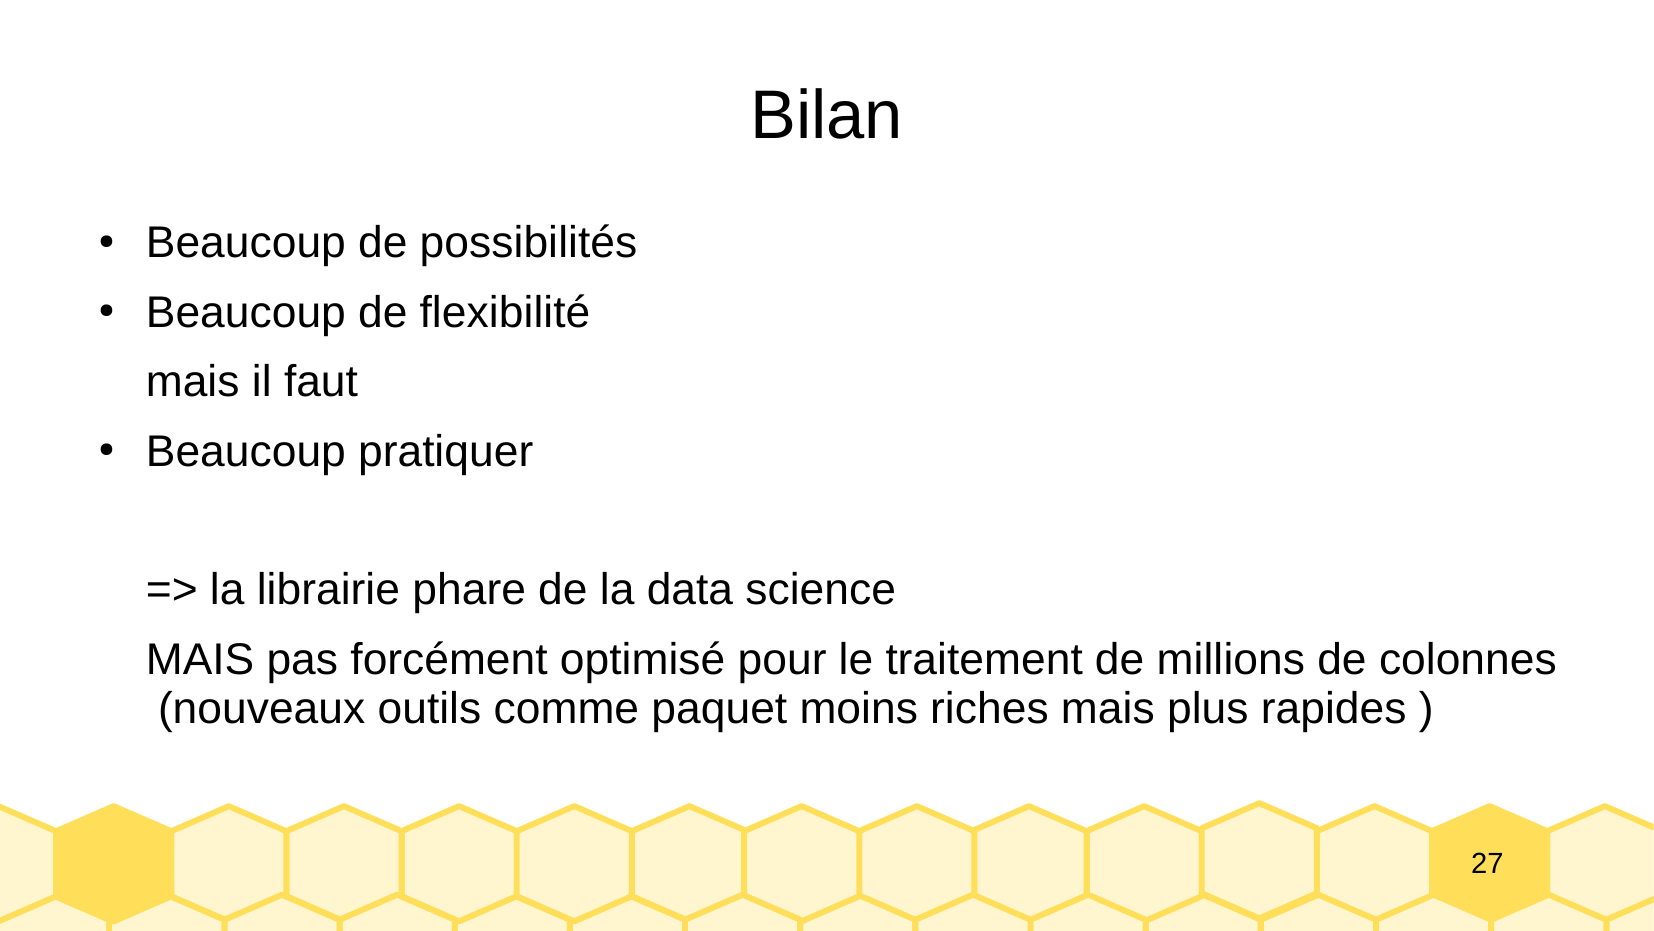

# Bilan
Beaucoup de possibilités
Beaucoup de flexibilité
mais il faut
Beaucoup pratiquer
=> la librairie phare de la data science
MAIS pas forcément optimisé pour le traitement de millions de colonnes (nouveaux outils comme paquet moins riches mais plus rapides )